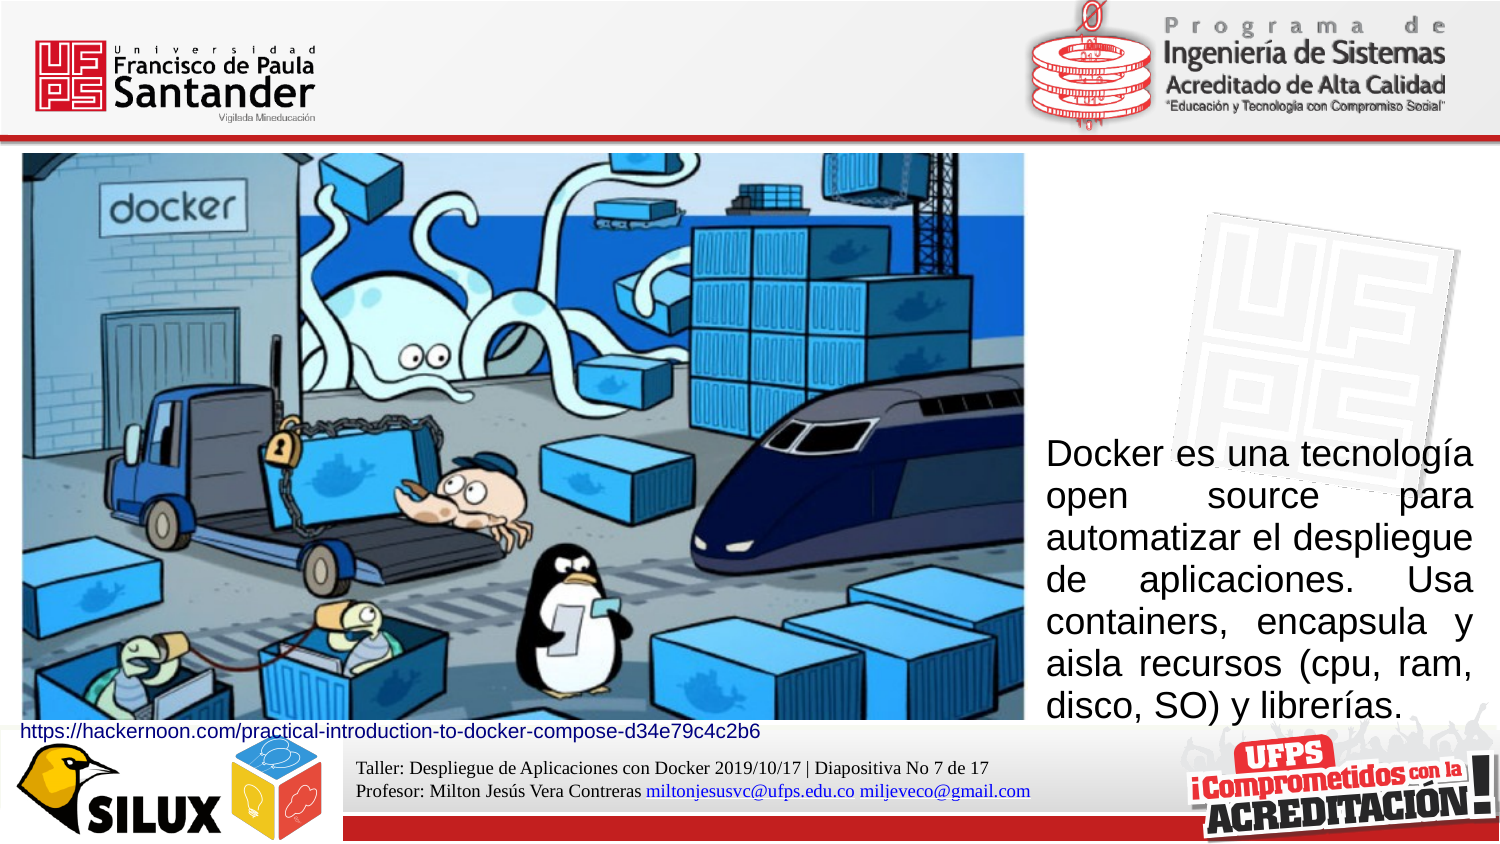

Docker es una tecnología open source para automatizar el despliegue de aplicaciones. Usa containers, encapsula y aisla recursos (cpu, ram, disco, SO) y librerías.
https://hackernoon.com/practical-introduction-to-docker-compose-d34e79c4c2b6